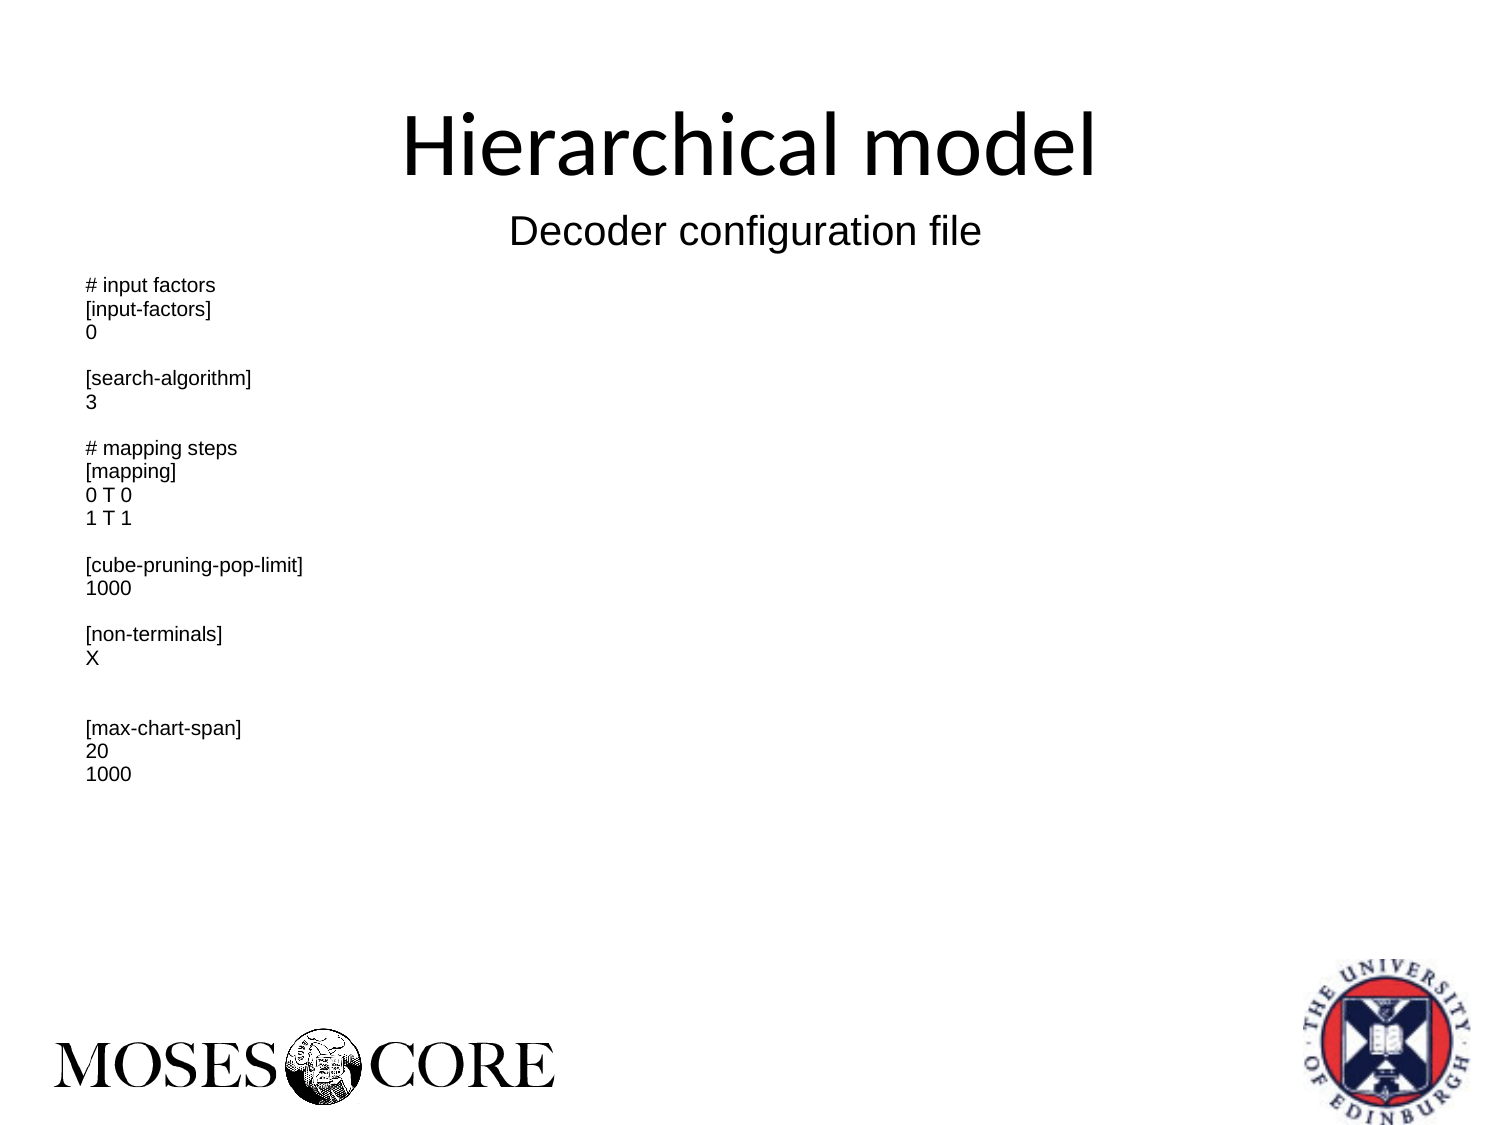

# Hierarchical model
Decoder configuration file
# input factors
[input-factors]
0
[search-algorithm]
3
# mapping steps
[mapping]
0 T 0
1 T 1
[cube-pruning-pop-limit]
1000
[non-terminals]
X
[max-chart-span]
20
1000